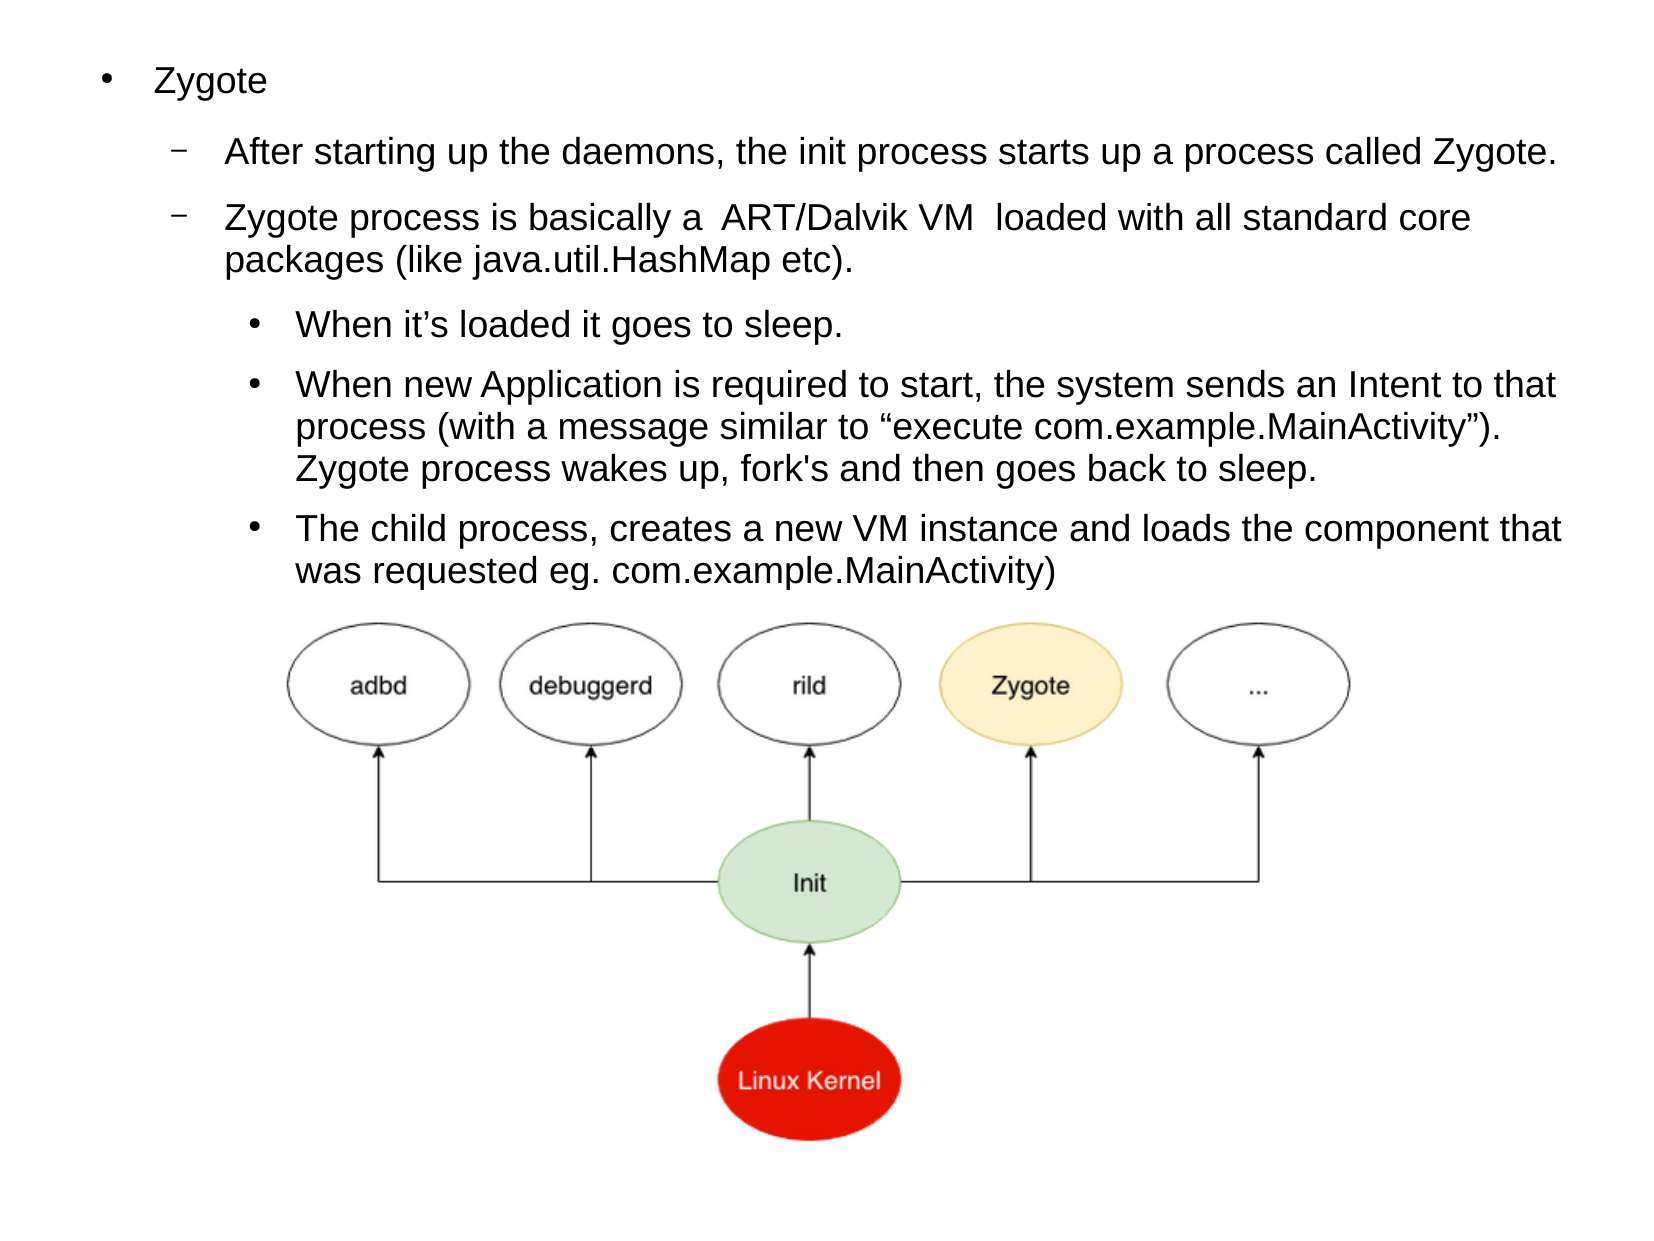

# Zygote
After starting up the daemons, the init process starts up a process called Zygote.
Zygote process is basically a ART/Dalvik VM loaded with all standard core packages (like java.util.HashMap etc).
When it’s loaded it goes to sleep.
When new Application is required to start, the system sends an Intent to that process (with a message similar to “execute com.example.MainActivity”). Zygote process wakes up, fork's and then goes back to sleep.
The child process, creates a new VM instance and loads the component that was requested eg. com.example.MainActivity)